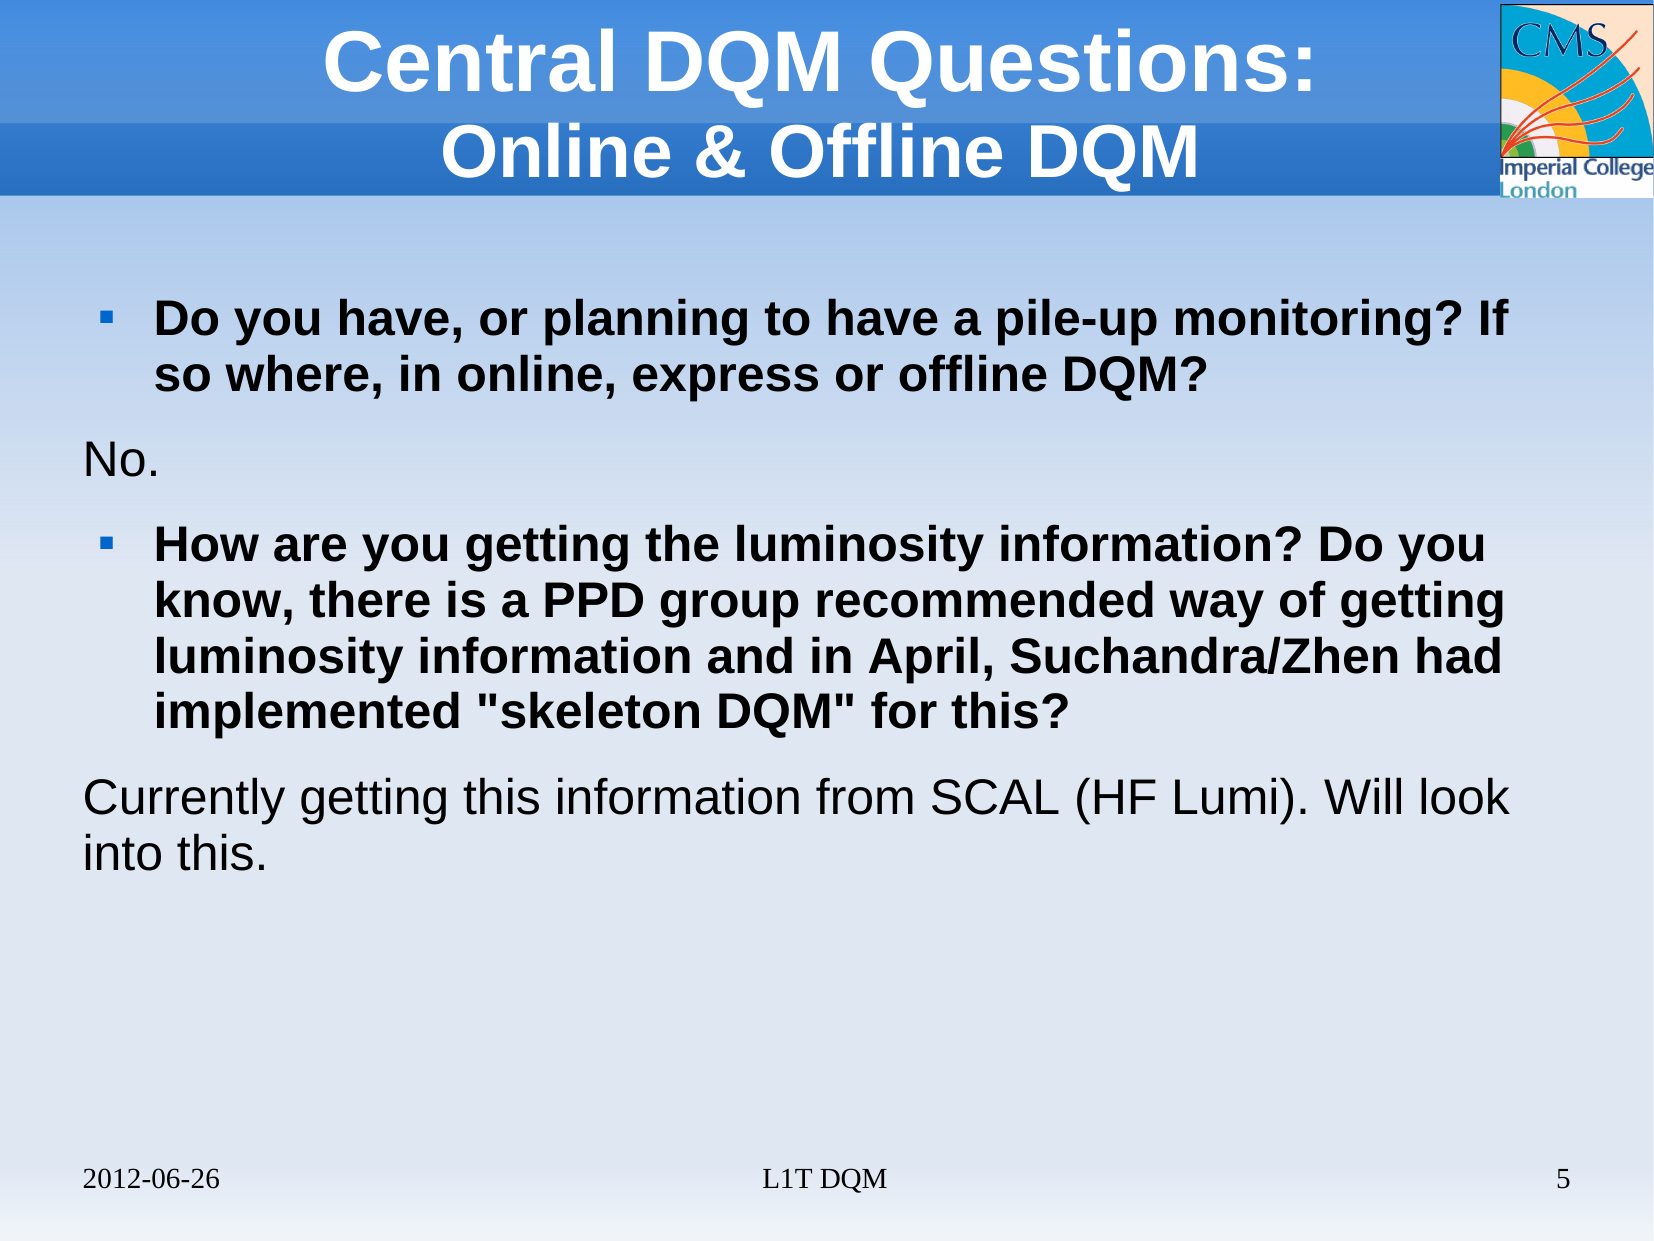

# Central DQM Questions: Online & Offline DQM
Do you have, or planning to have a pile-up monitoring? If so where, in online, express or offline DQM?
No.
How are you getting the luminosity information? Do you know, there is a PPD group recommended way of getting luminosity information and in April, Suchandra/Zhen had implemented "skeleton DQM" for this?
Currently getting this information from SCAL (HF Lumi). Will look into this.
2012-06-26
L1T DQM
5